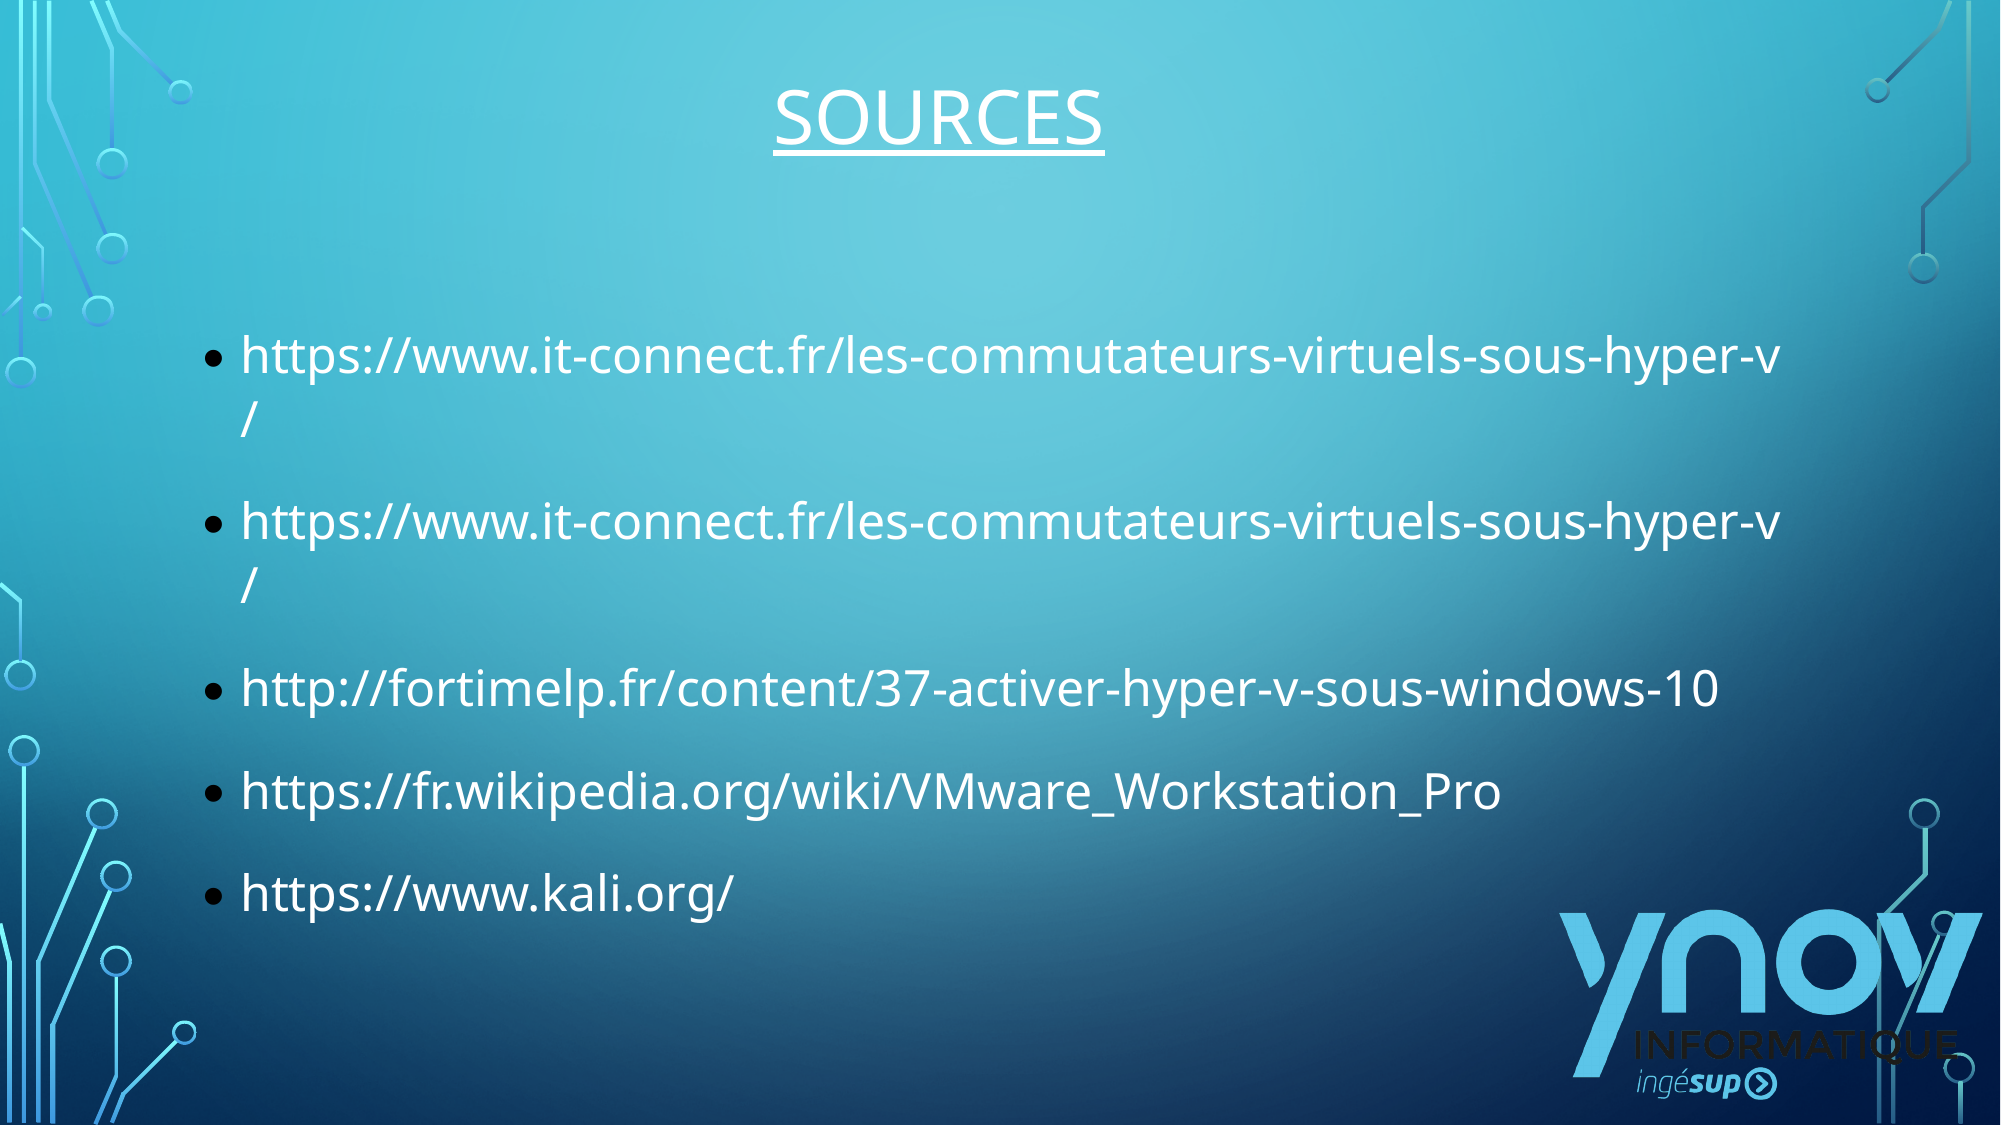

# Sources
https://www.it-connect.fr/les-commutateurs-virtuels-sous-hyper-v/
https://www.it-connect.fr/les-commutateurs-virtuels-sous-hyper-v/
http://fortimelp.fr/content/37-activer-hyper-v-sous-windows-10
https://fr.wikipedia.org/wiki/VMware_Workstation_Pro
https://www.kali.org/